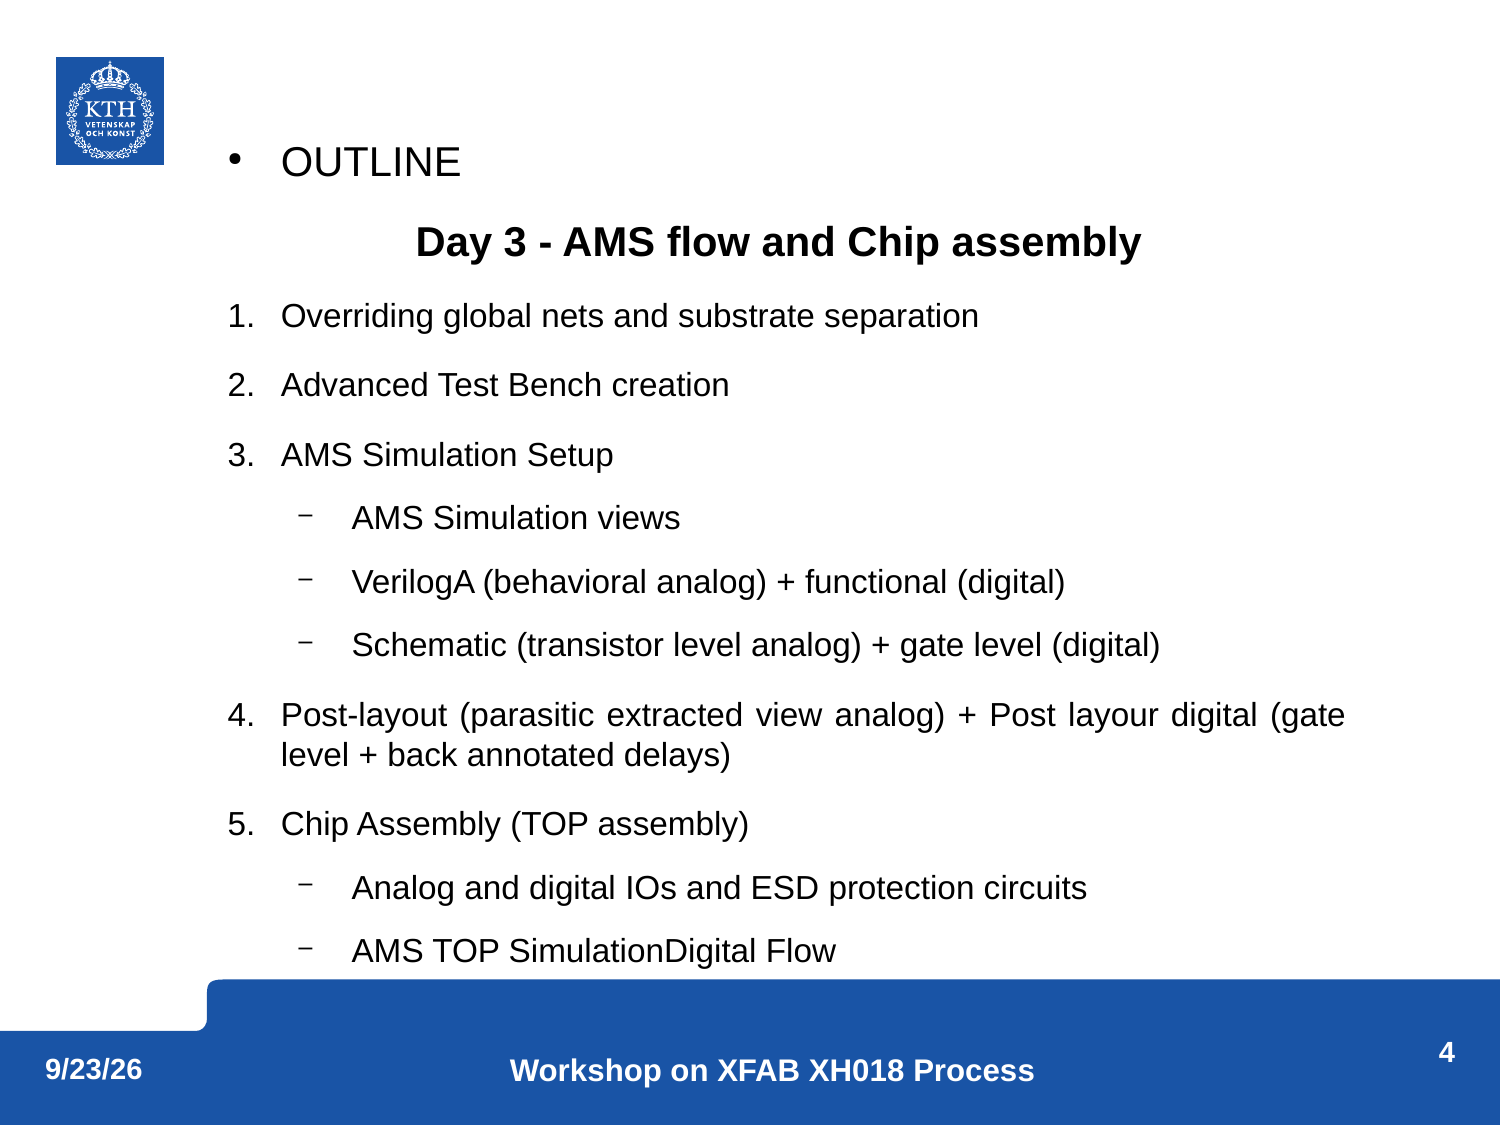

#
OUTLINE
Day 3 - AMS flow and Chip assembly
Overriding global nets and substrate separation
Advanced Test Bench creation
AMS Simulation Setup
AMS Simulation views
VerilogA (behavioral analog) + functional (digital)
Schematic (transistor level analog) + gate level (digital)
Post-layout (parasitic extracted view analog) + Post layour digital (gate level + back annotated delays)
Chip Assembly (TOP assembly)
Analog and digital IOs and ESD protection circuits
AMS TOP SimulationDigital Flow
4
Analog Elektronik 2017